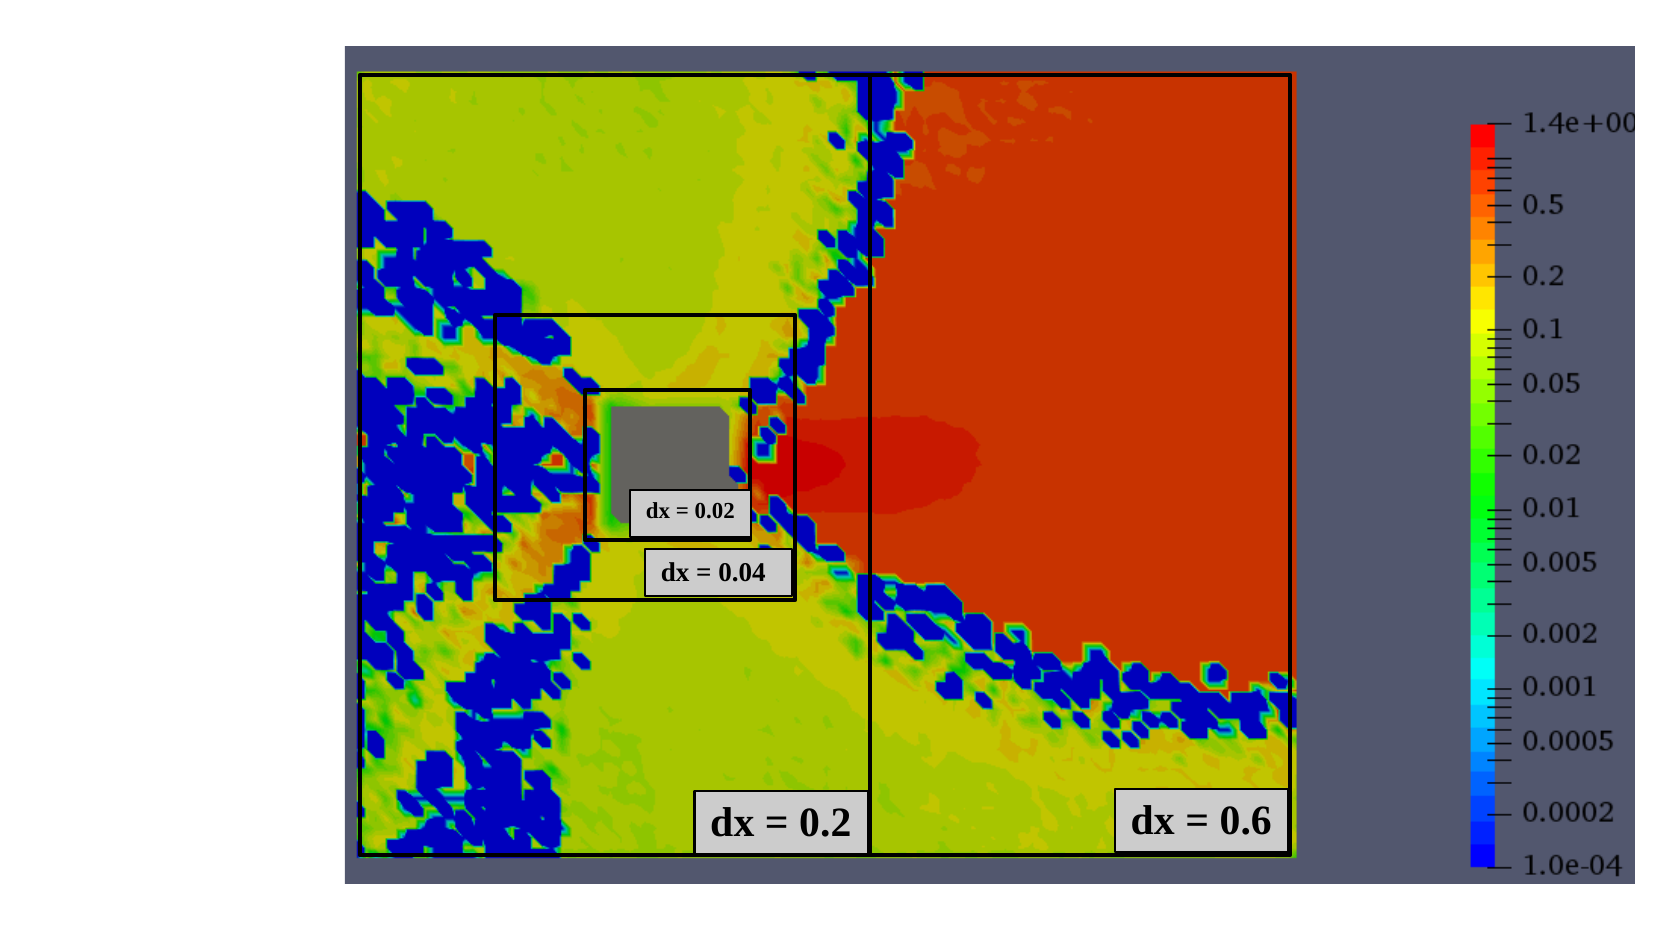

dx = 0.02
dx = 0.04
dx = 0.6
dx = 0.2